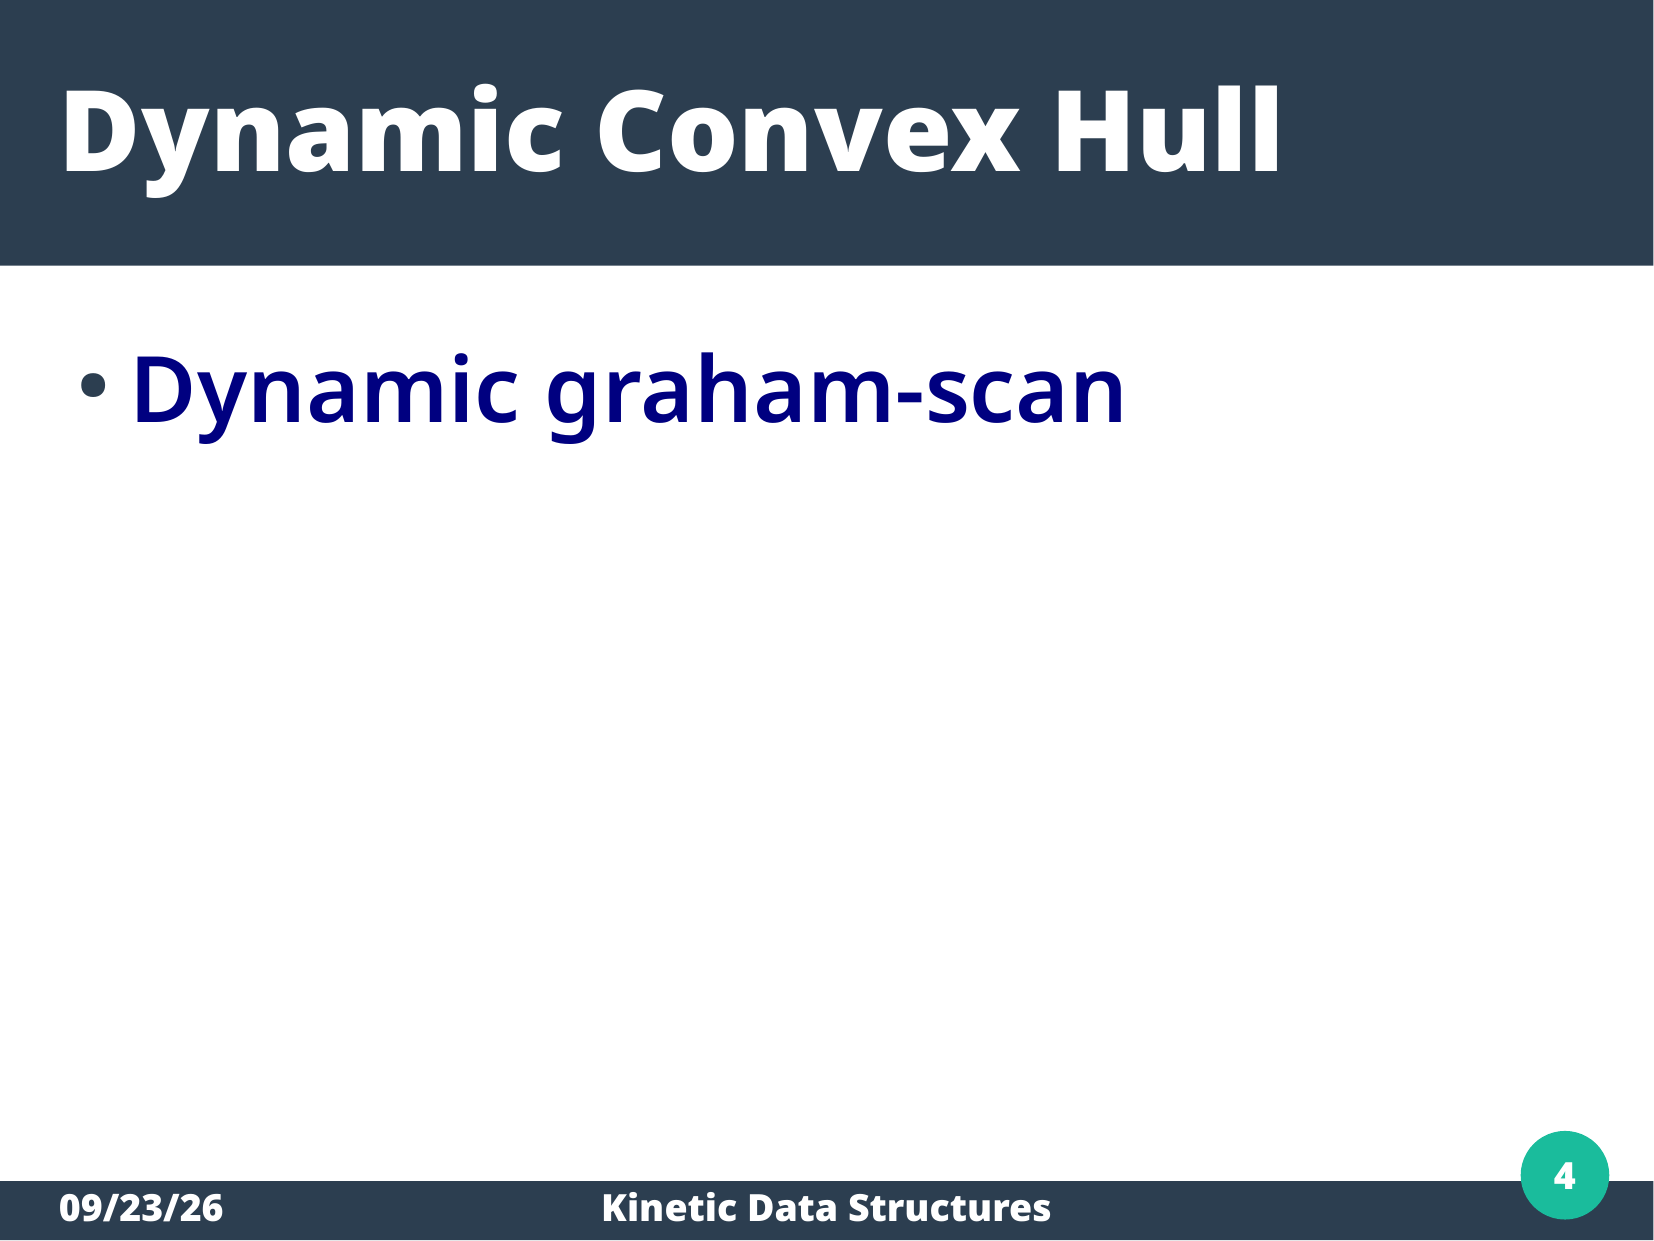

# Dynamic Convex Hull
Dynamic graham-scan
4
Kinetic Data Structures